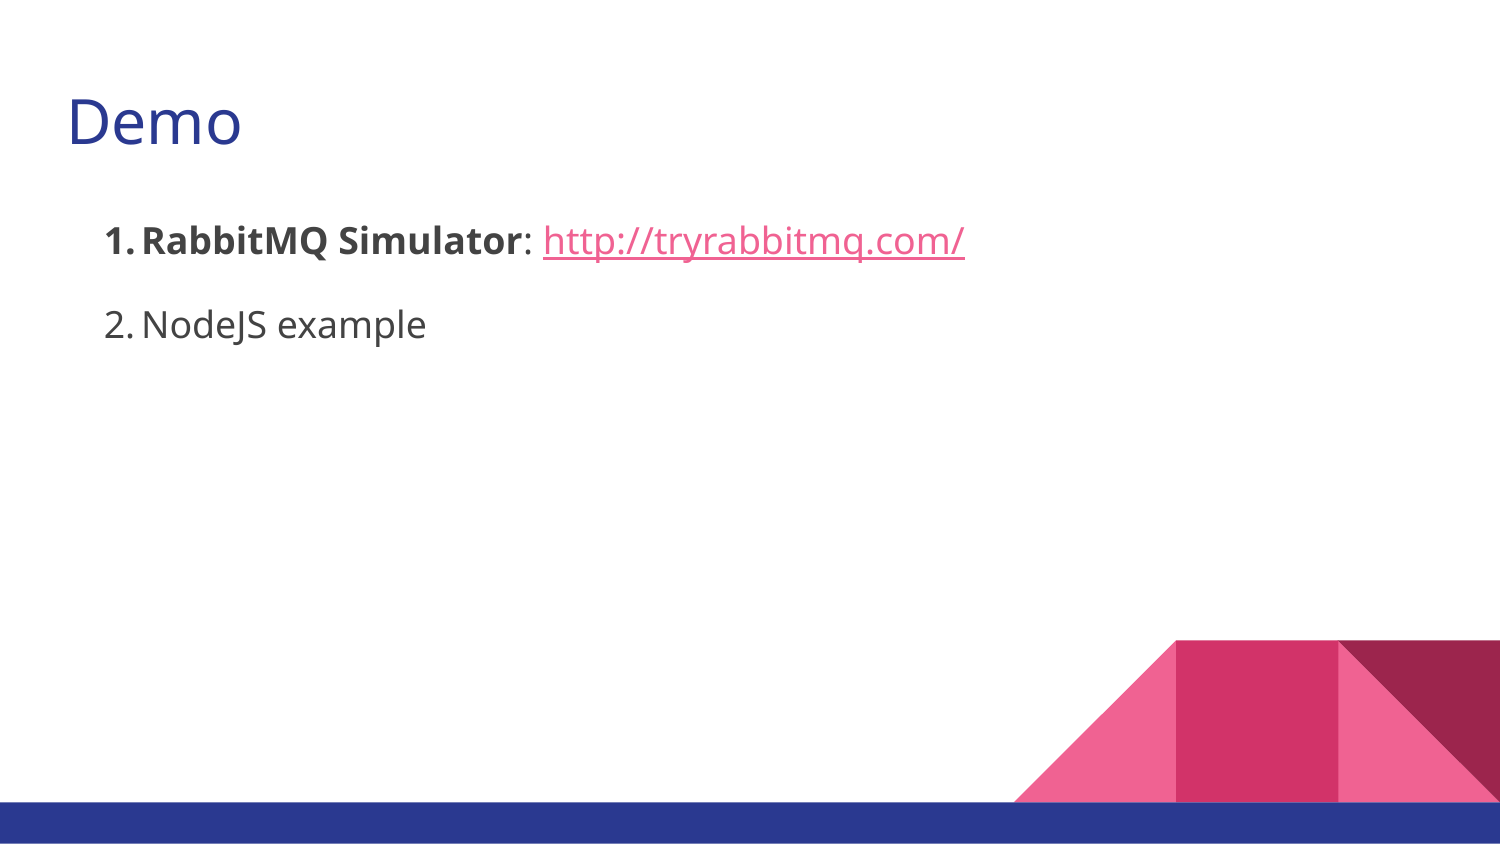

# Demo
RabbitMQ Simulator: http://tryrabbitmq.com/
NodeJS example